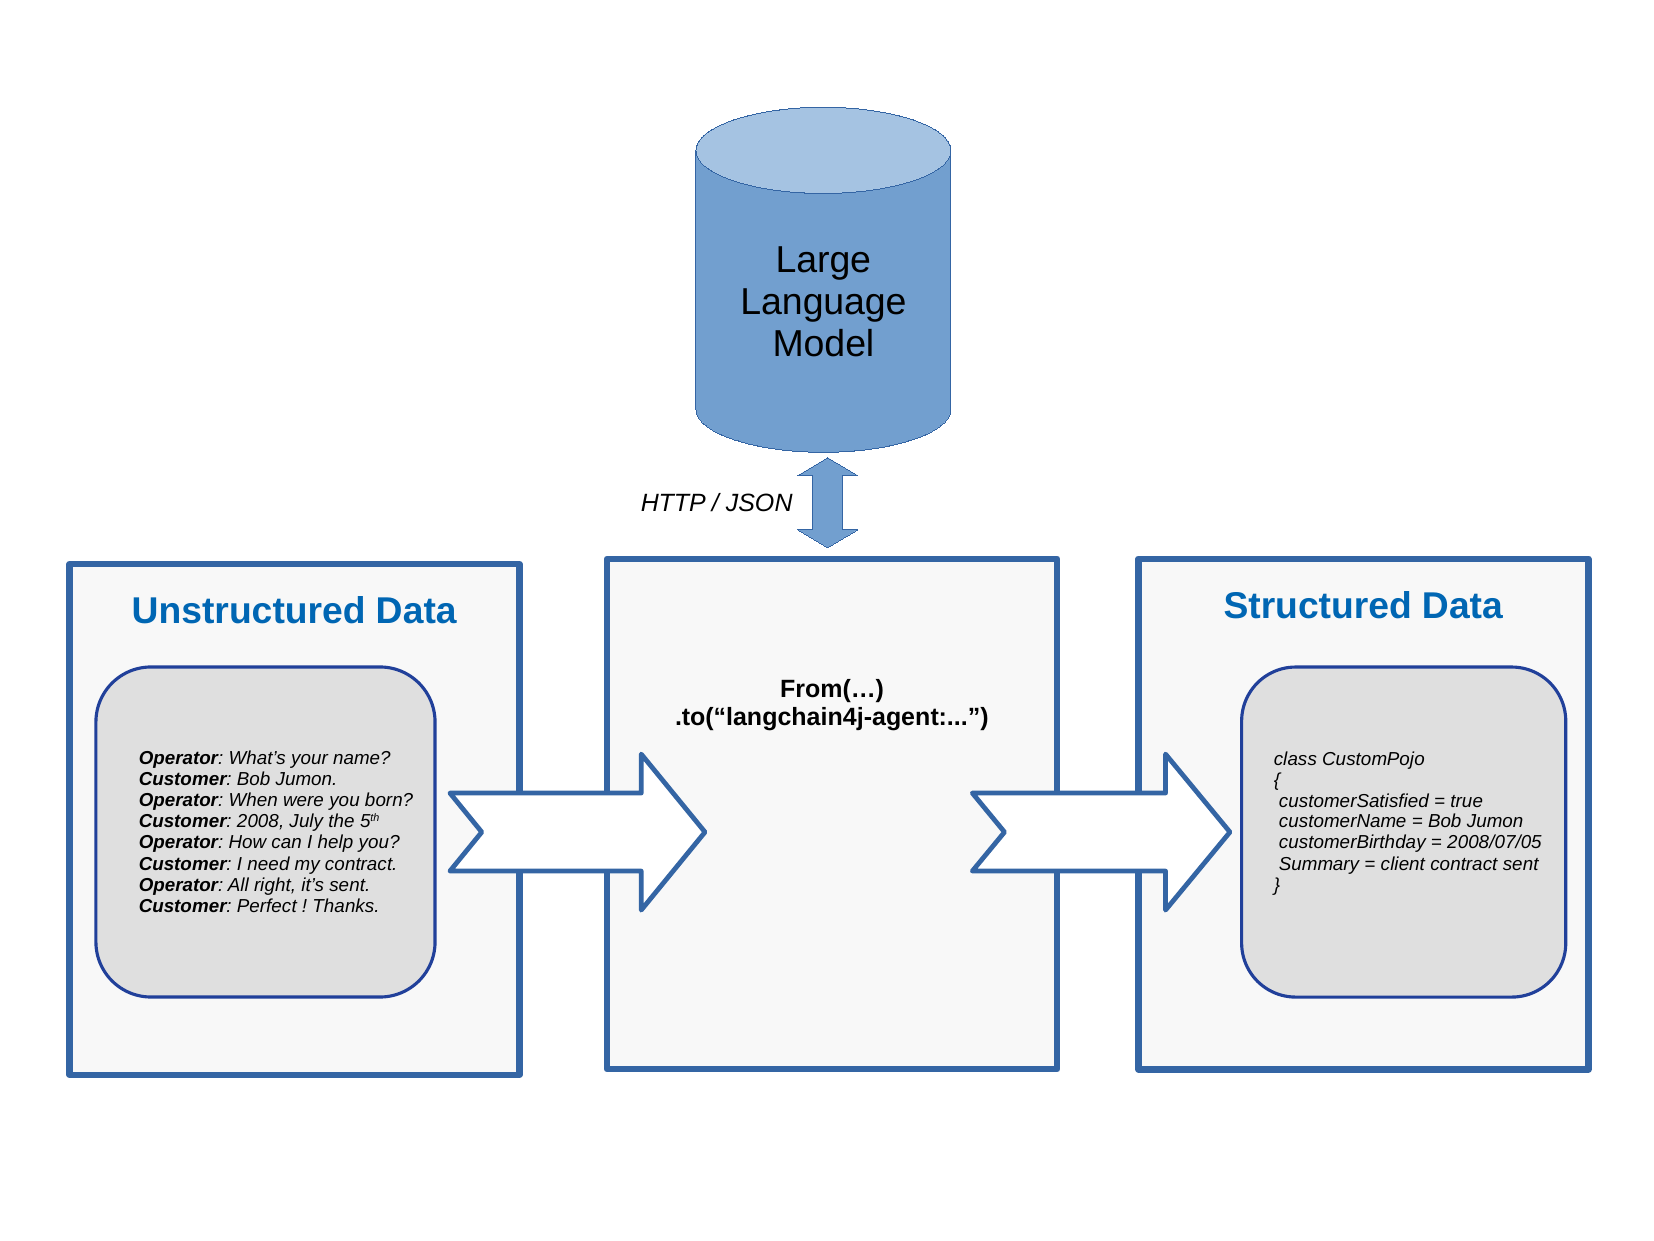

Large
Language
Model
HTTP / JSON
Structured Data
From(…)
.to(“langchain4j-agent:...”)
Unstructured Data
 Operator: What’s your name?
 Customer: Bob Jumon.
 Operator: When were you born?
 Customer: 2008, July the 5th
 Operator: How can I help you?
 Customer: I need my contract.
 Operator: All right, it’s sent.
 Customer: Perfect ! Thanks.
class CustomPojo
{
 customerSatisfied = true
 customerName = Bob Jumon
 customerBirthday = 2008/07/05
 Summary = client contract sent
}